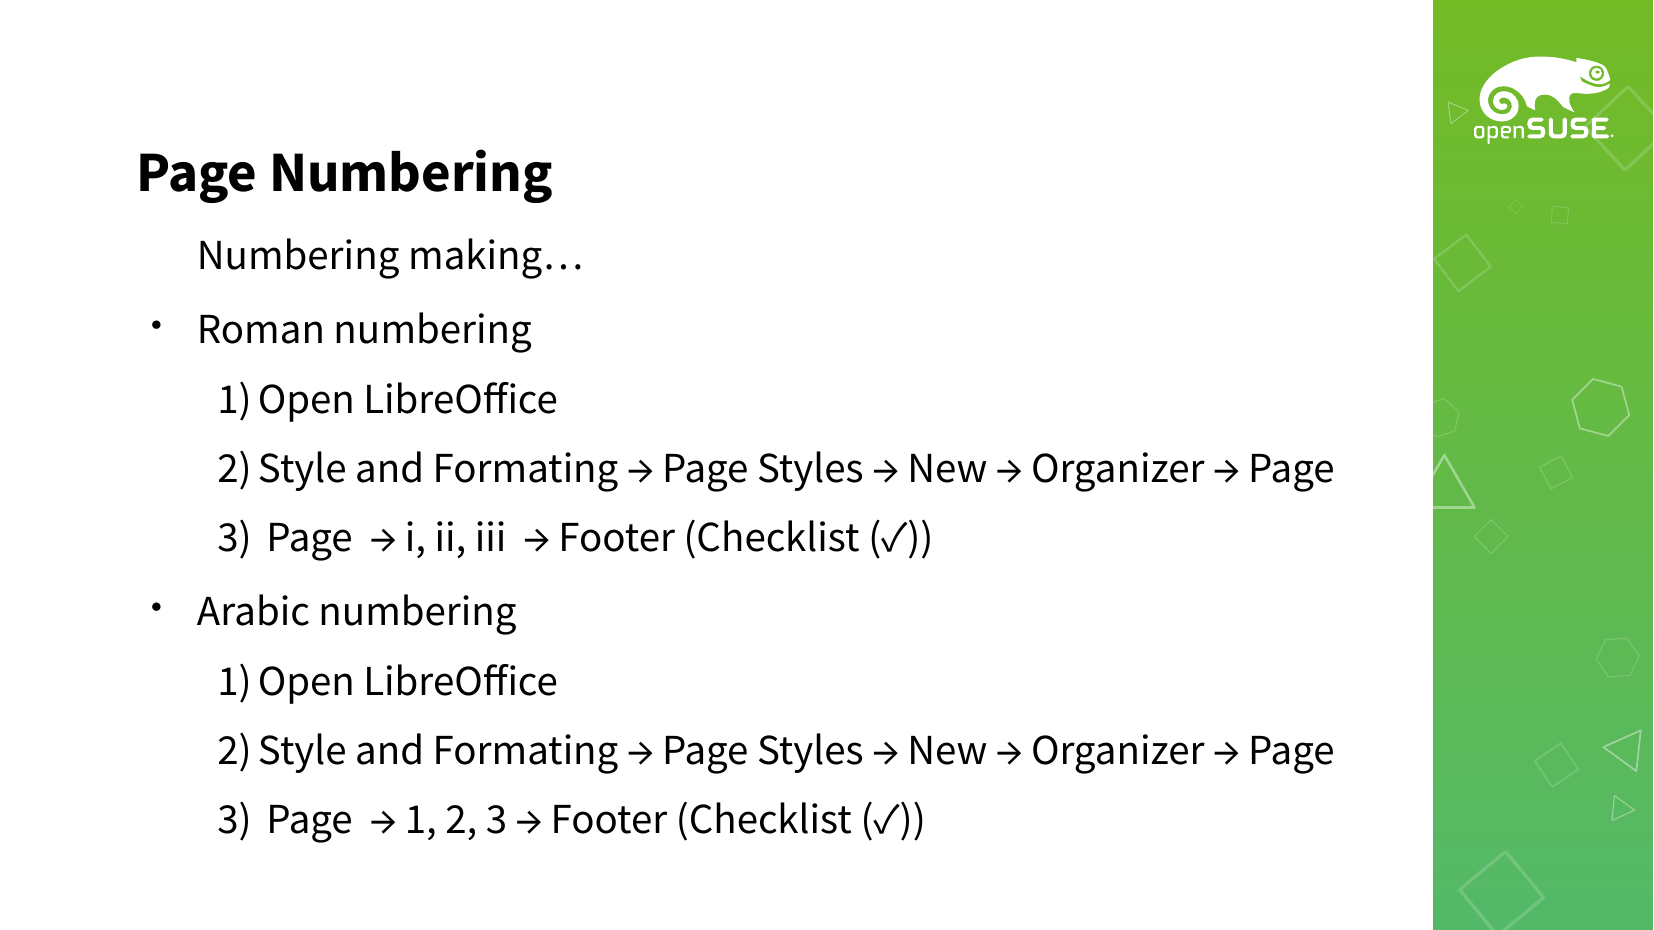

# Page Numbering
Numbering making…
Roman numbering
Open LibreOffice
Style and Formating → Page Styles → New → Organizer → Page
 Page → i, ii, iii → Footer (Checklist (✓))
Arabic numbering
Open LibreOffice
Style and Formating → Page Styles → New → Organizer → Page
 Page → 1, 2, 3 → Footer (Checklist (✓))